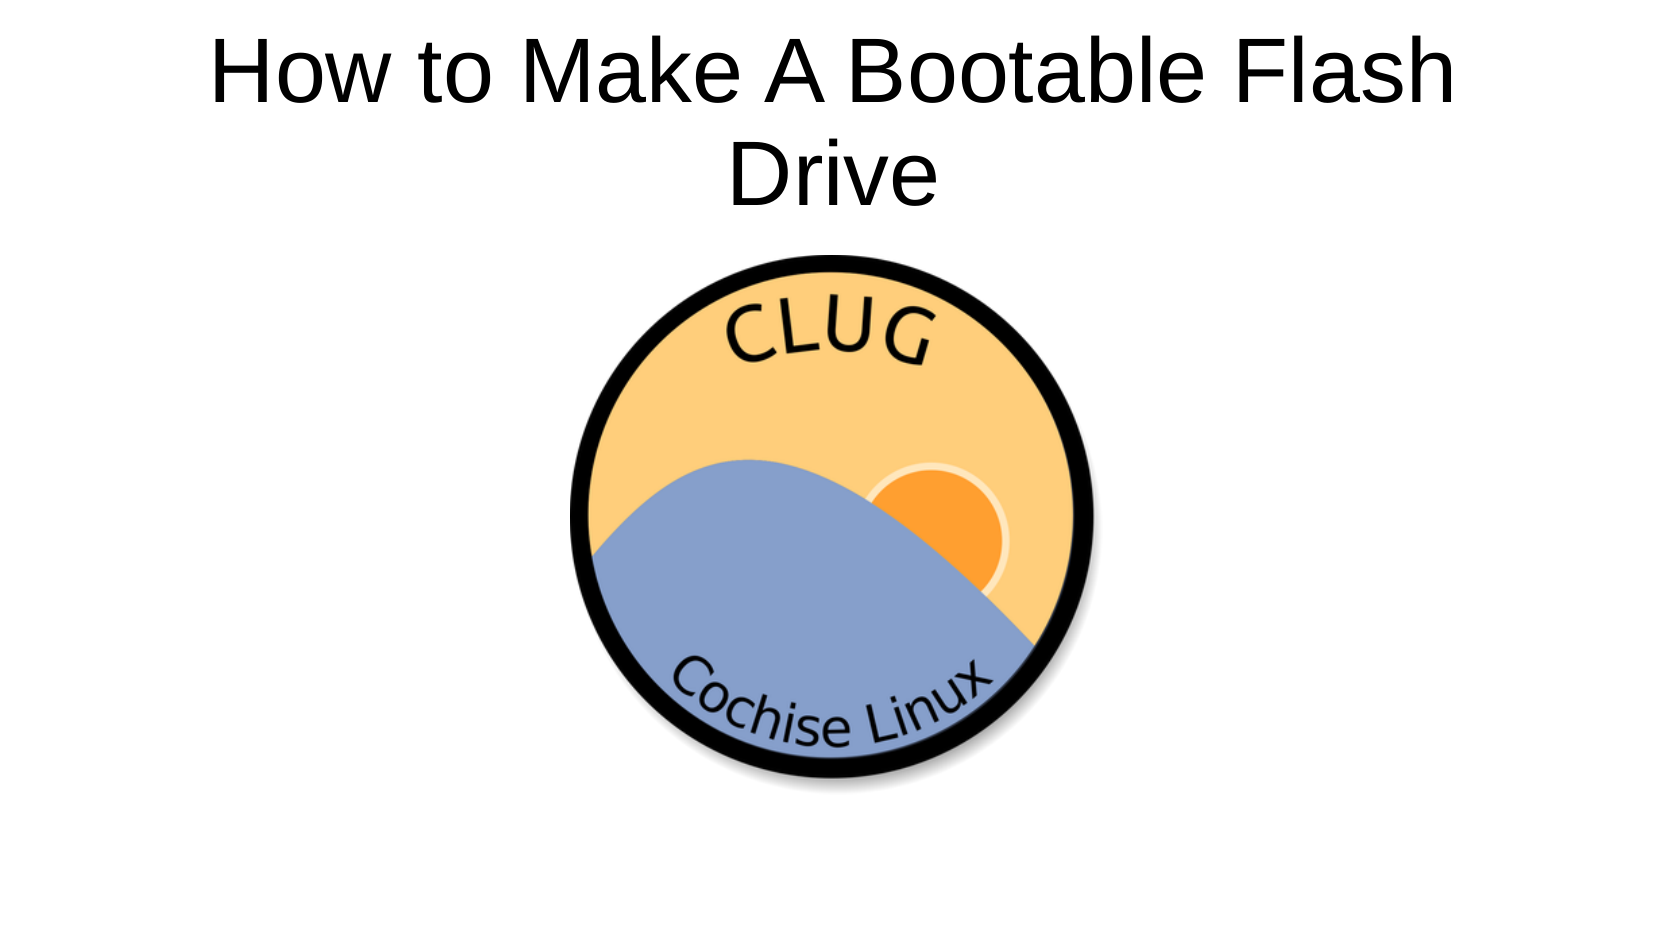

# How to Make A Bootable Flash Drive